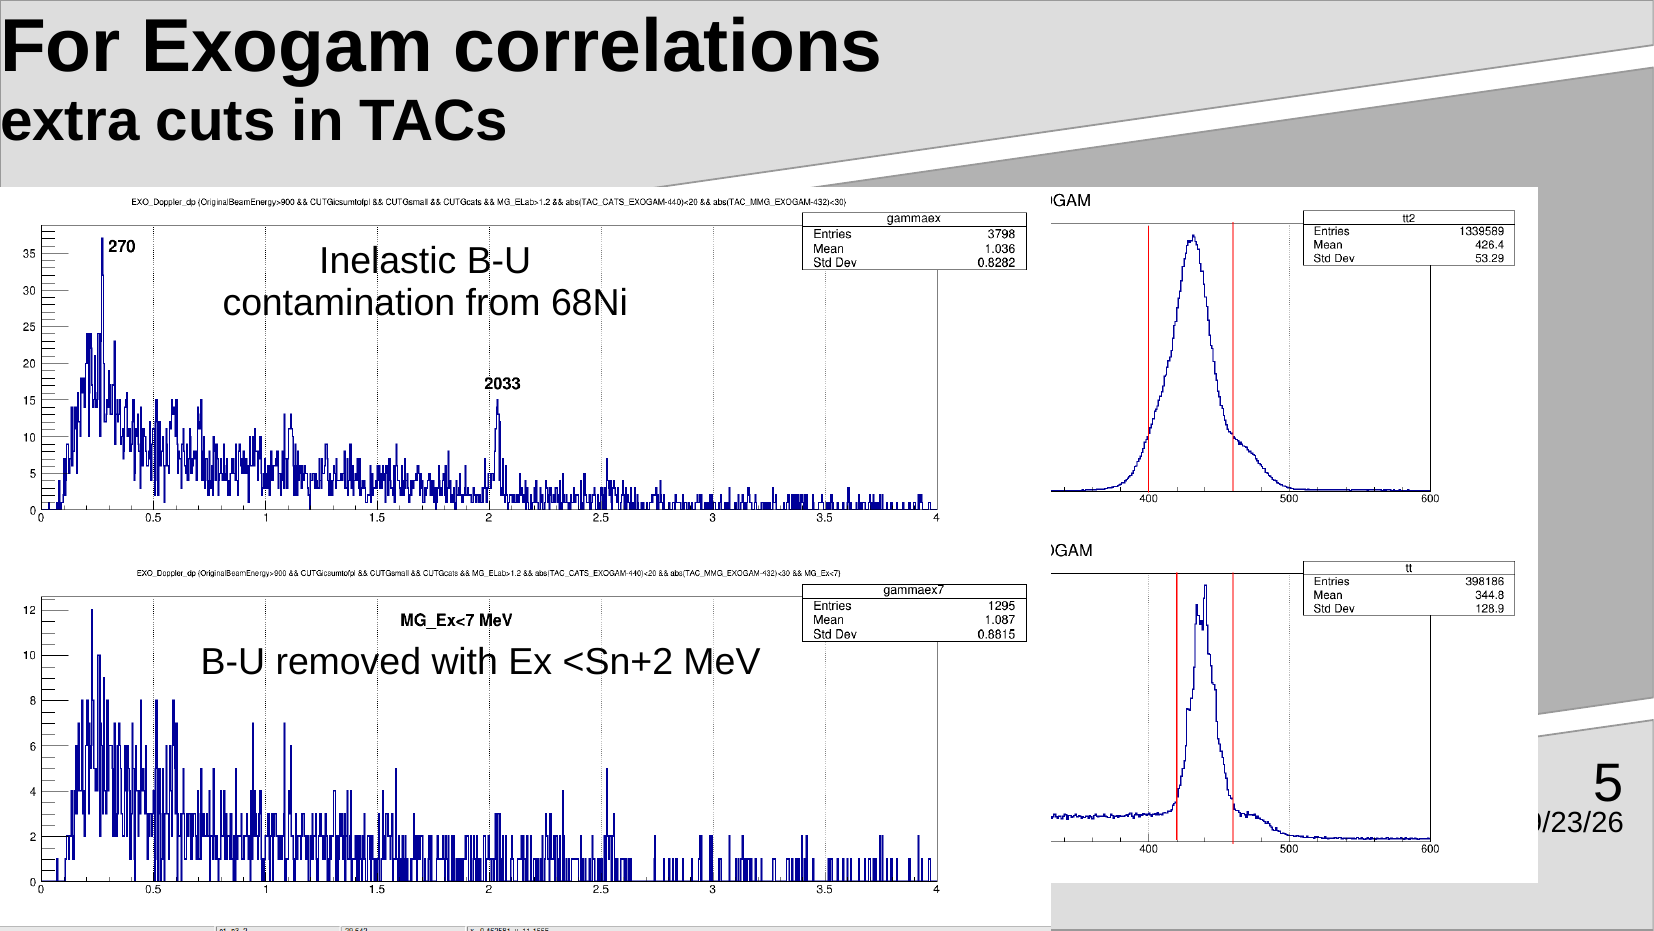

# For Exogam correlations extra cuts in TACs
Inelastic B-U contamination from 68Ni
B-U removed with Ex <Sn+2 MeV
5